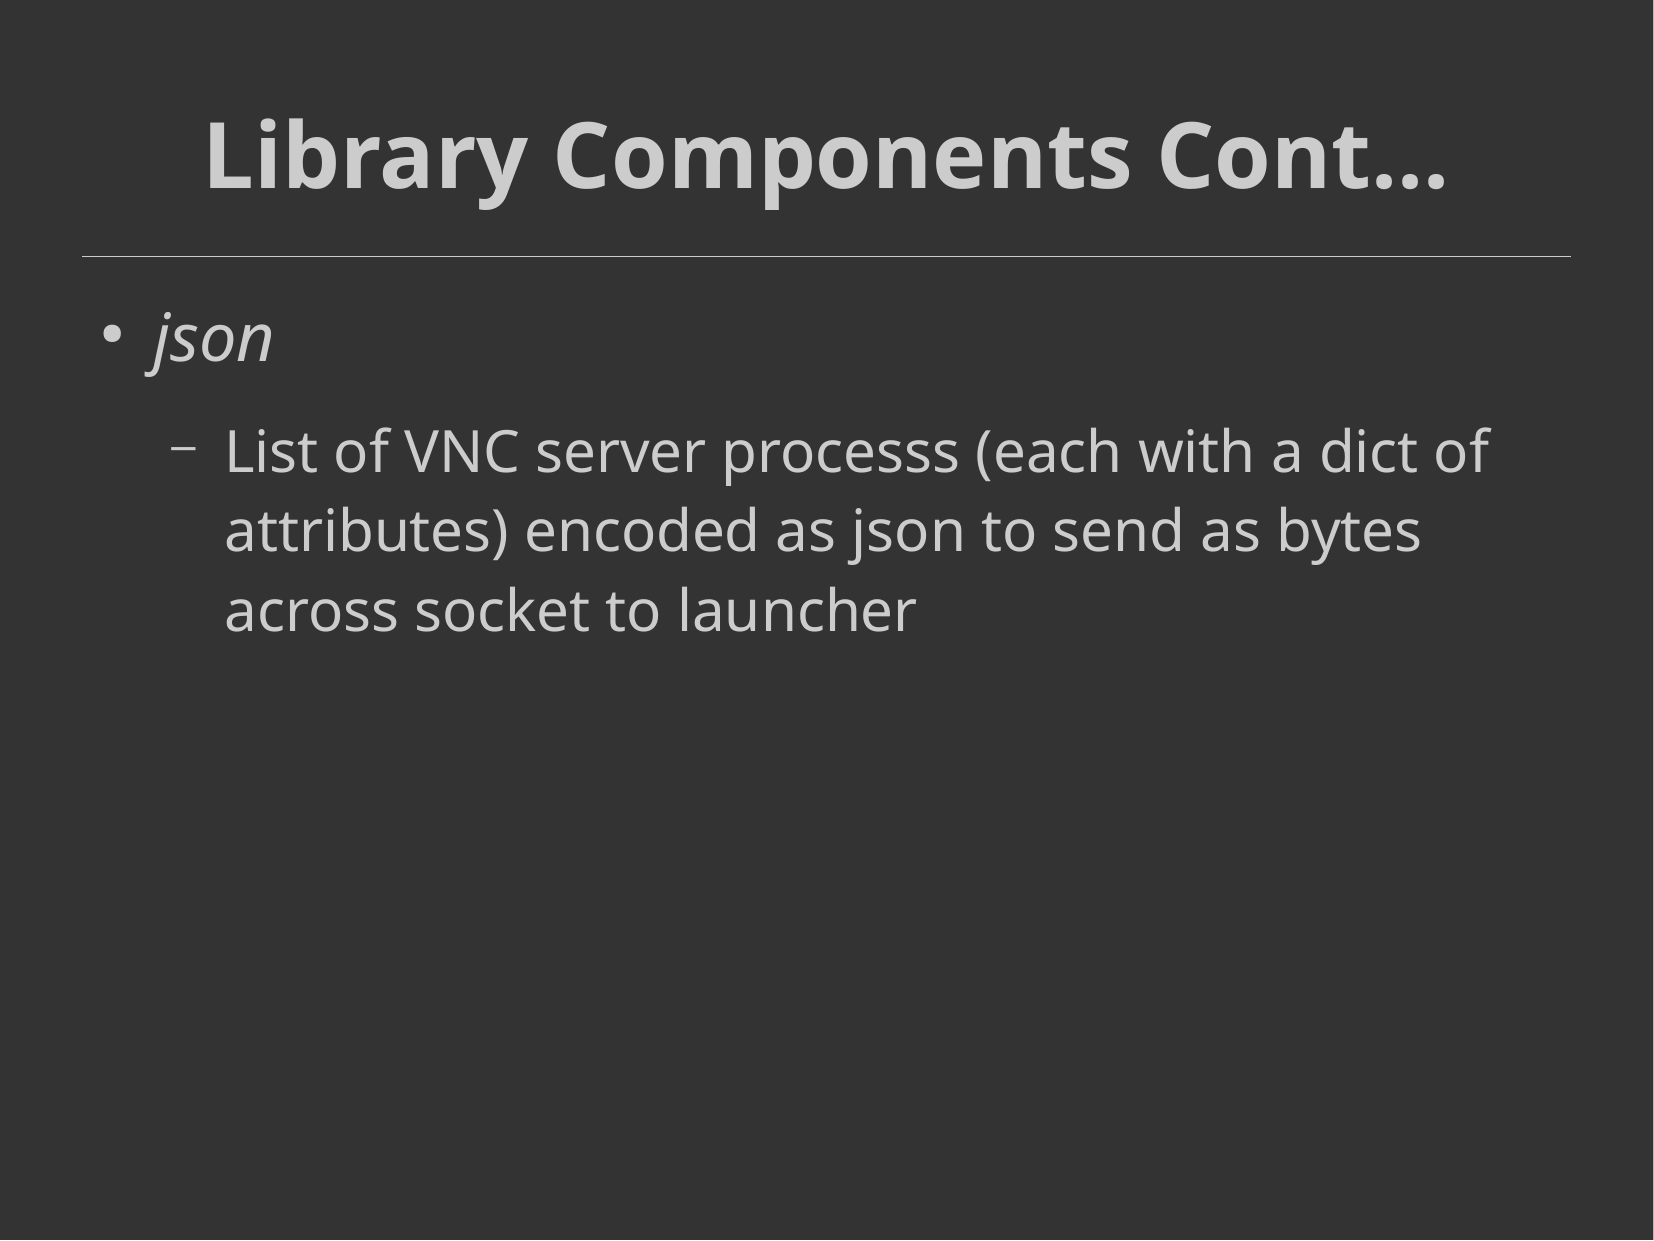

# Library Components Cont...
json
List of VNC server processs (each with a dict of attributes) encoded as json to send as bytes across socket to launcher